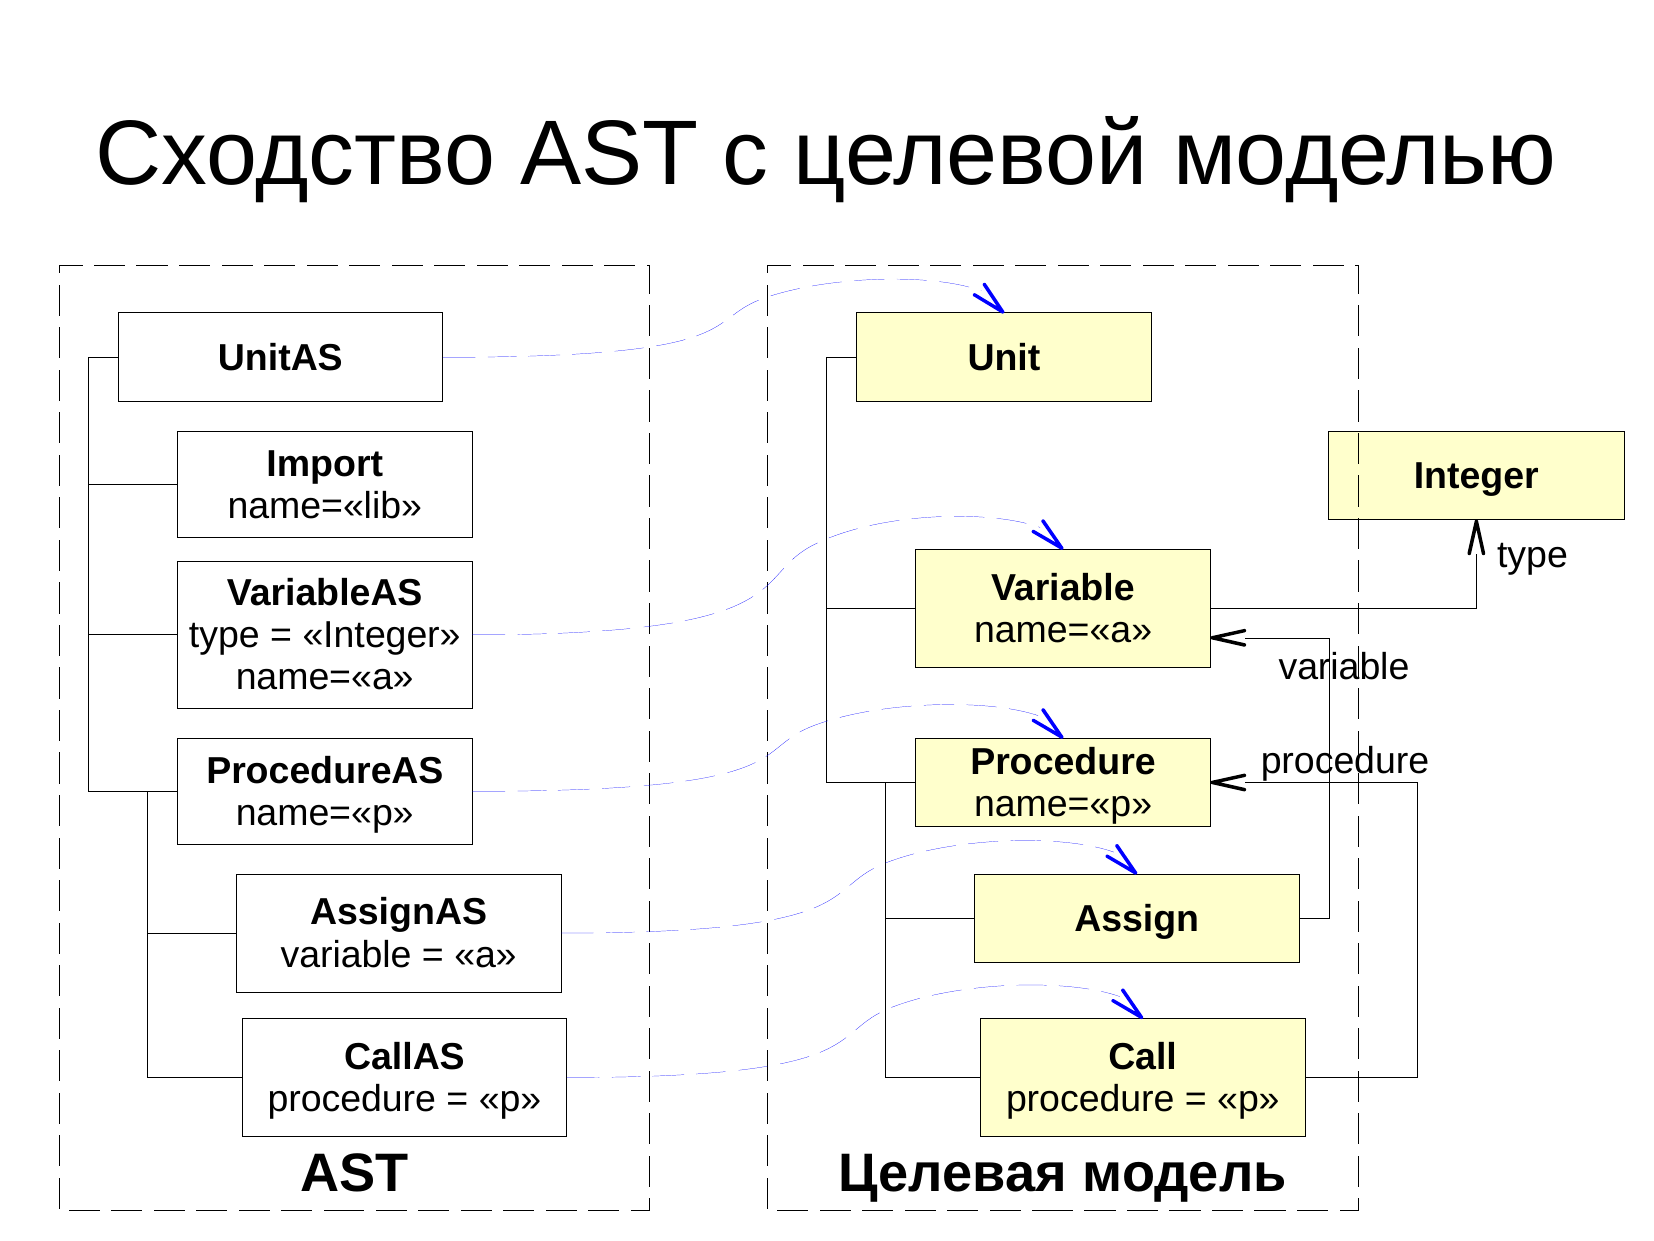

# Сходство AST с целевой моделью
AST
Целевая модель
UnitAS
Unit
Import
name=«lib»
Integer
type
Variable
name=«a»
VariableAS
type = «Integer»
name=«a»
variable
procedure
ProcedureAS
name=«p»
Procedure
name=«p»
AssignAS
variable = «a»
Assign
CallAS
procedure = «p»
Call
procedure = «p»